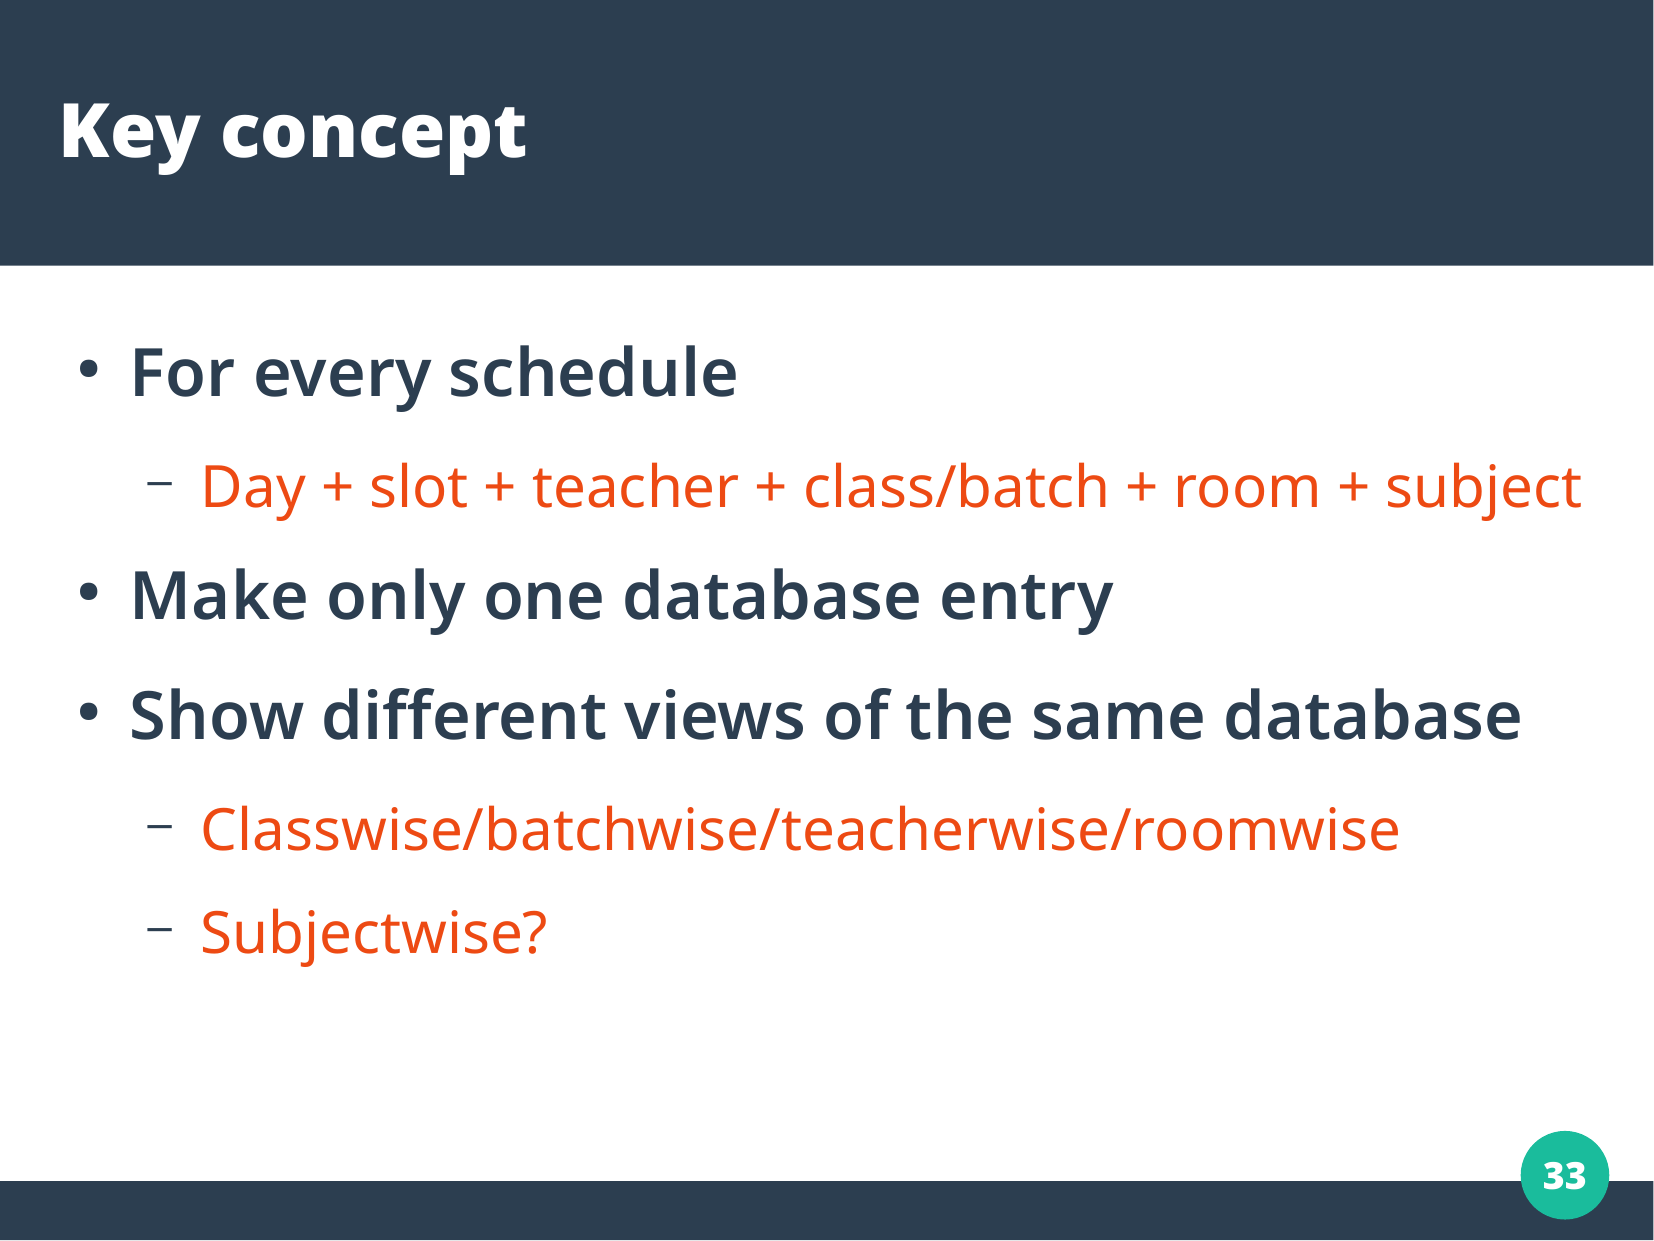

# Key concept
For every schedule
Day + slot + teacher + class/batch + room + subject
Make only one database entry
Show different views of the same database
Classwise/batchwise/teacherwise/roomwise
Subjectwise?
33